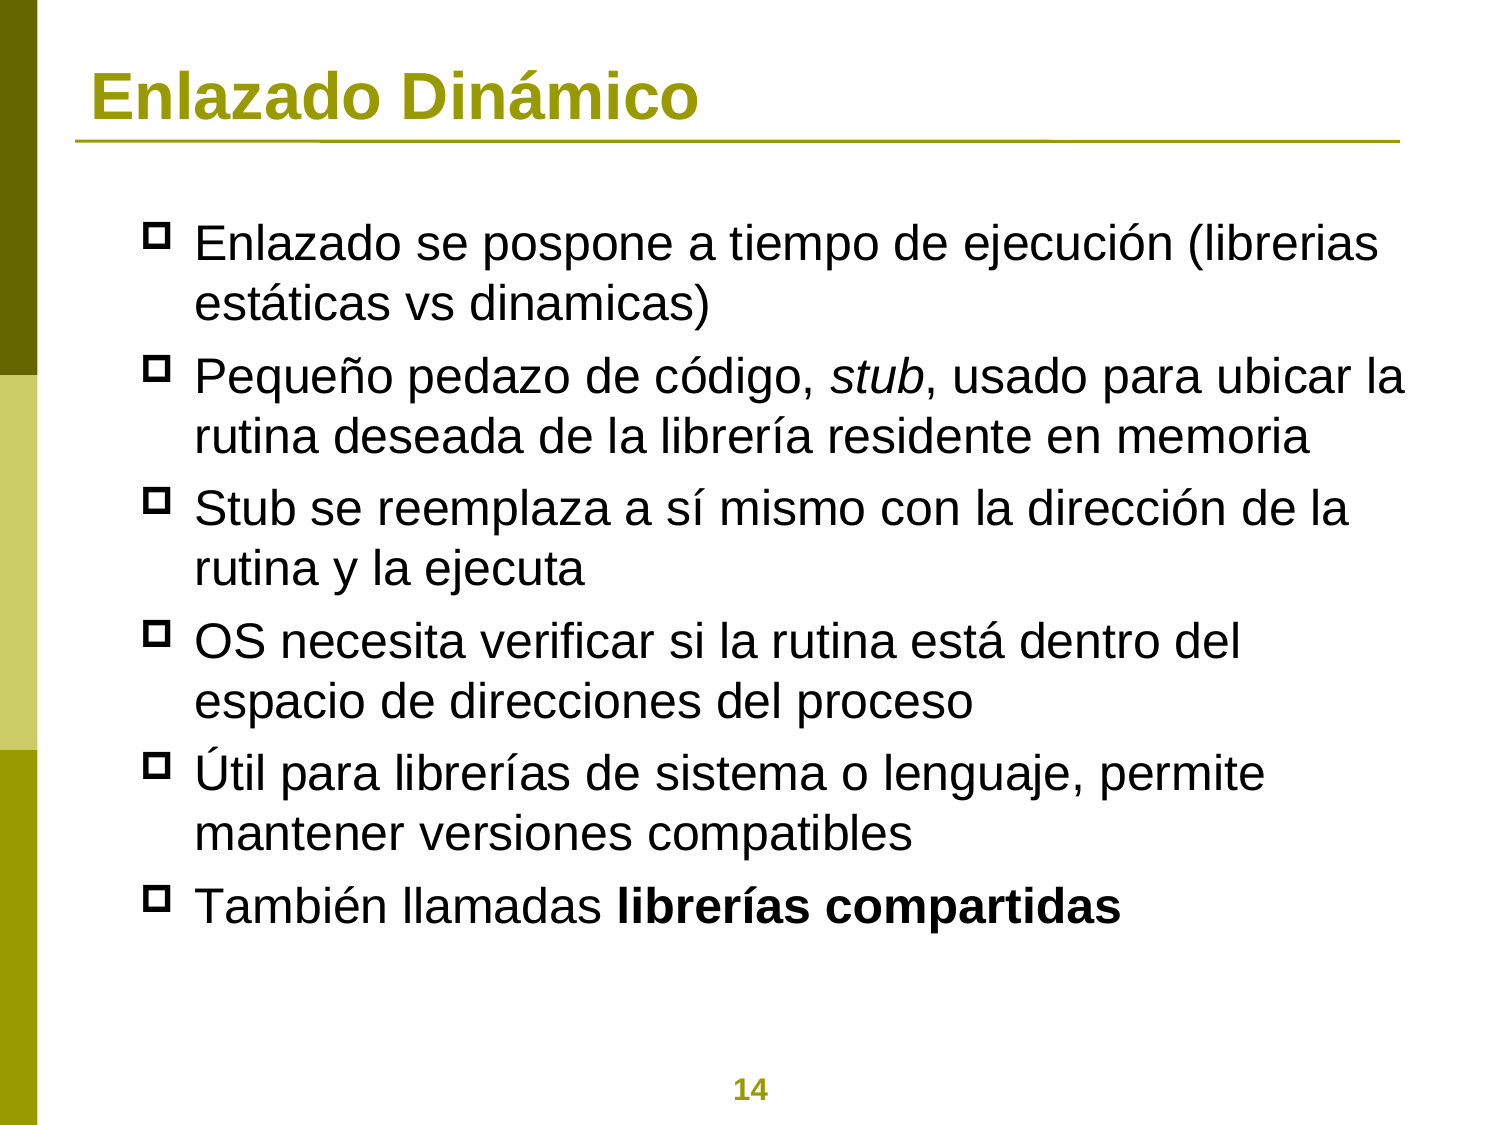

Enlazado Dinámico
Enlazado se pospone a tiempo de ejecución (librerias estáticas vs dinamicas)
Pequeño pedazo de código, stub, usado para ubicar la rutina deseada de la librería residente en memoria
Stub se reemplaza a sí mismo con la dirección de la rutina y la ejecuta
OS necesita verificar si la rutina está dentro del espacio de direcciones del proceso
Útil para librerías de sistema o lenguaje, permite mantener versiones compatibles
También llamadas librerías compartidas